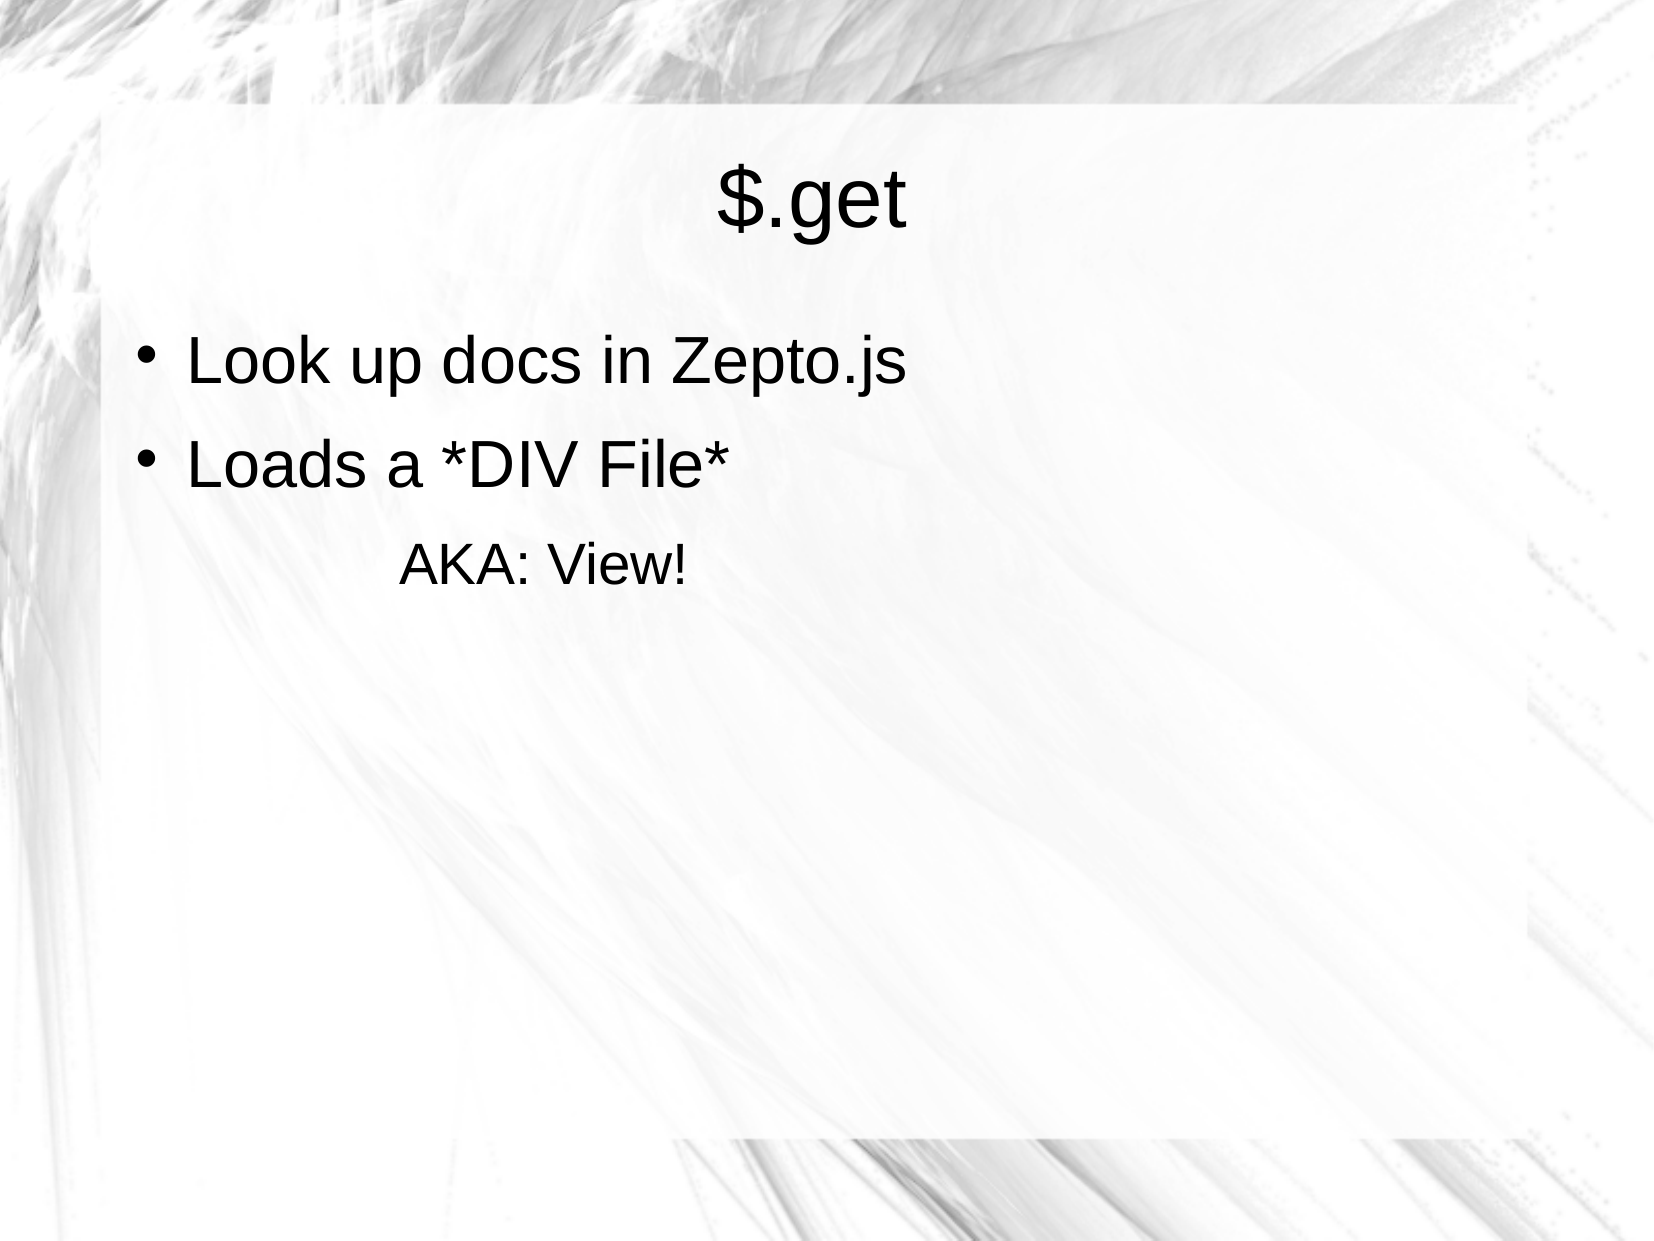

# $.get
Look up docs in Zepto.js
Loads a *DIV File*
AKA: View!